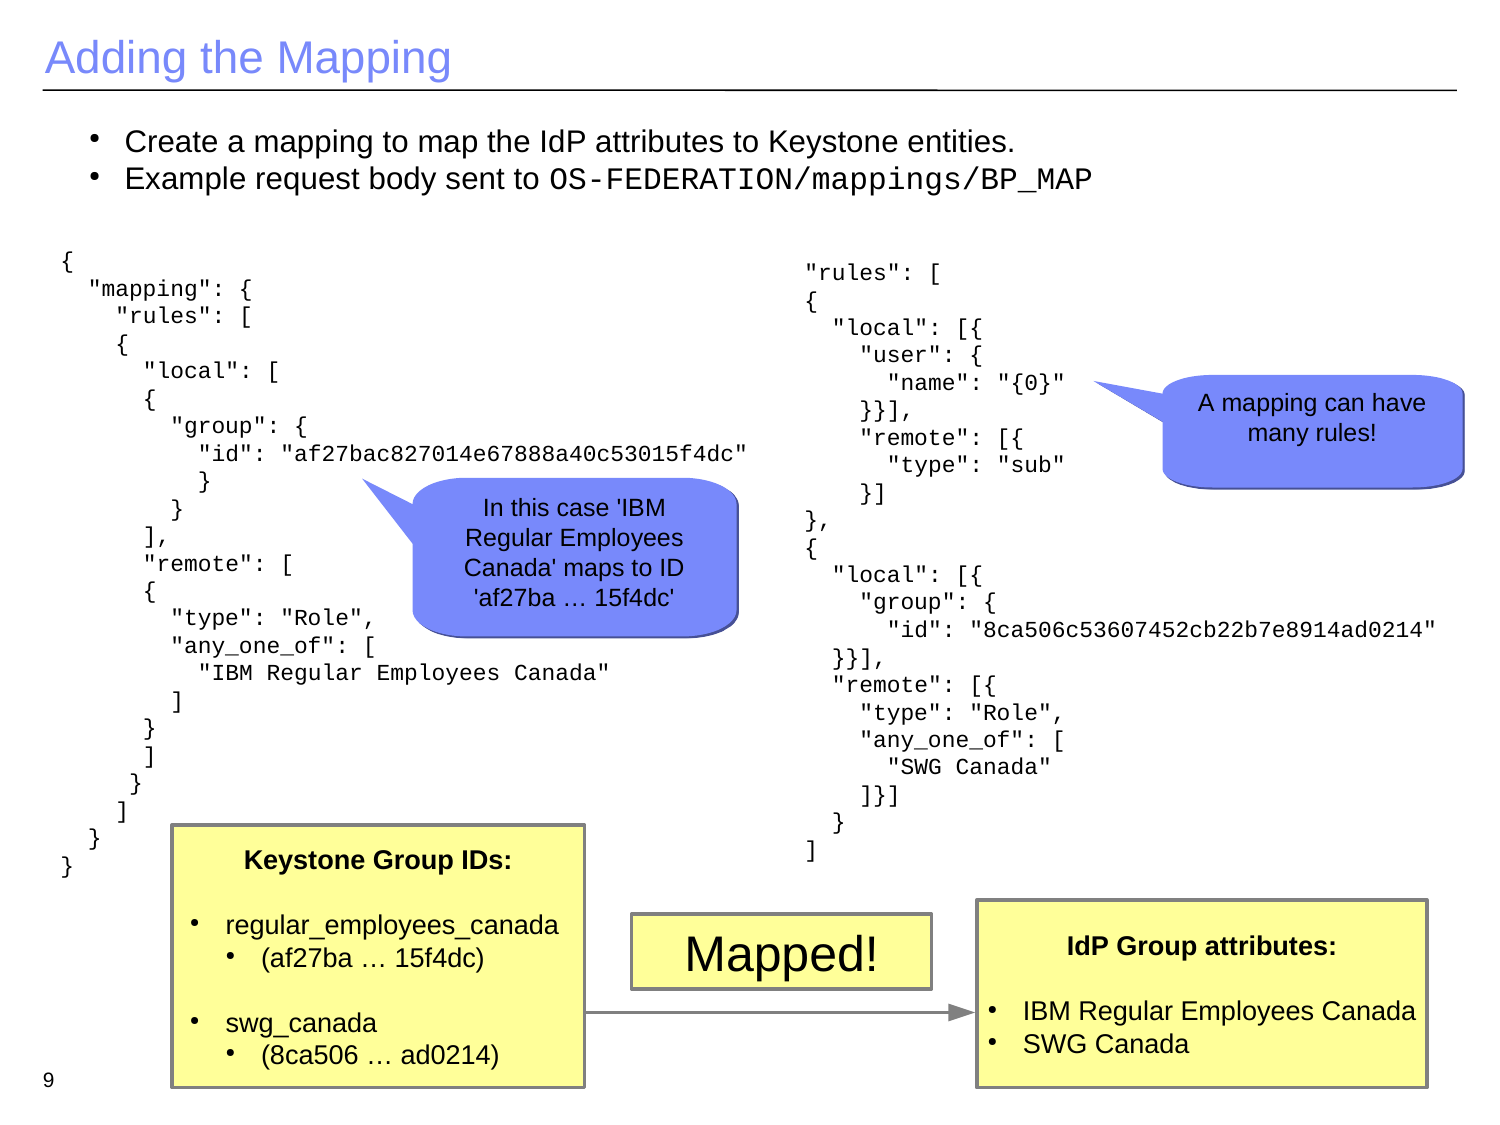

Adding the Mapping
Create a mapping to map the IdP attributes to Keystone entities.
Example request body sent to OS-FEDERATION/mappings/BP_MAP
{
 "mapping": {
 "rules": [
 {
 "local": [
 {
 "group": {
 "id": "af27bac827014e67888a40c53015f4dc"
 }
 }
 ],
 "remote": [
 {
 "type": "Role",
 "any_one_of": [
 "IBM Regular Employees Canada"
 ]
 }
 ]
 }
 ]
 }
}
"rules": [
{
 "local": [{
 "user": {
 "name": "{0}"
 }}],
 "remote": [{
 "type": "sub"
 }]
},
{
 "local": [{
 "group": {
 "id": "8ca506c53607452cb22b7e8914ad0214"
 }}],
 "remote": [{
 "type": "Role",
 "any_one_of": [
 "SWG Canada"
 ]}]
 }
]
A mapping can have many rules!
In this case 'IBM Regular Employees Canada' maps to ID 'af27ba … 15f4dc'
Keystone Group IDs:
regular_employees_canada
(af27ba … 15f4dc)
swg_canada
(8ca506 … ad0214)
IdP Group attributes:
IBM Regular Employees Canada
SWG Canada
Mapped!